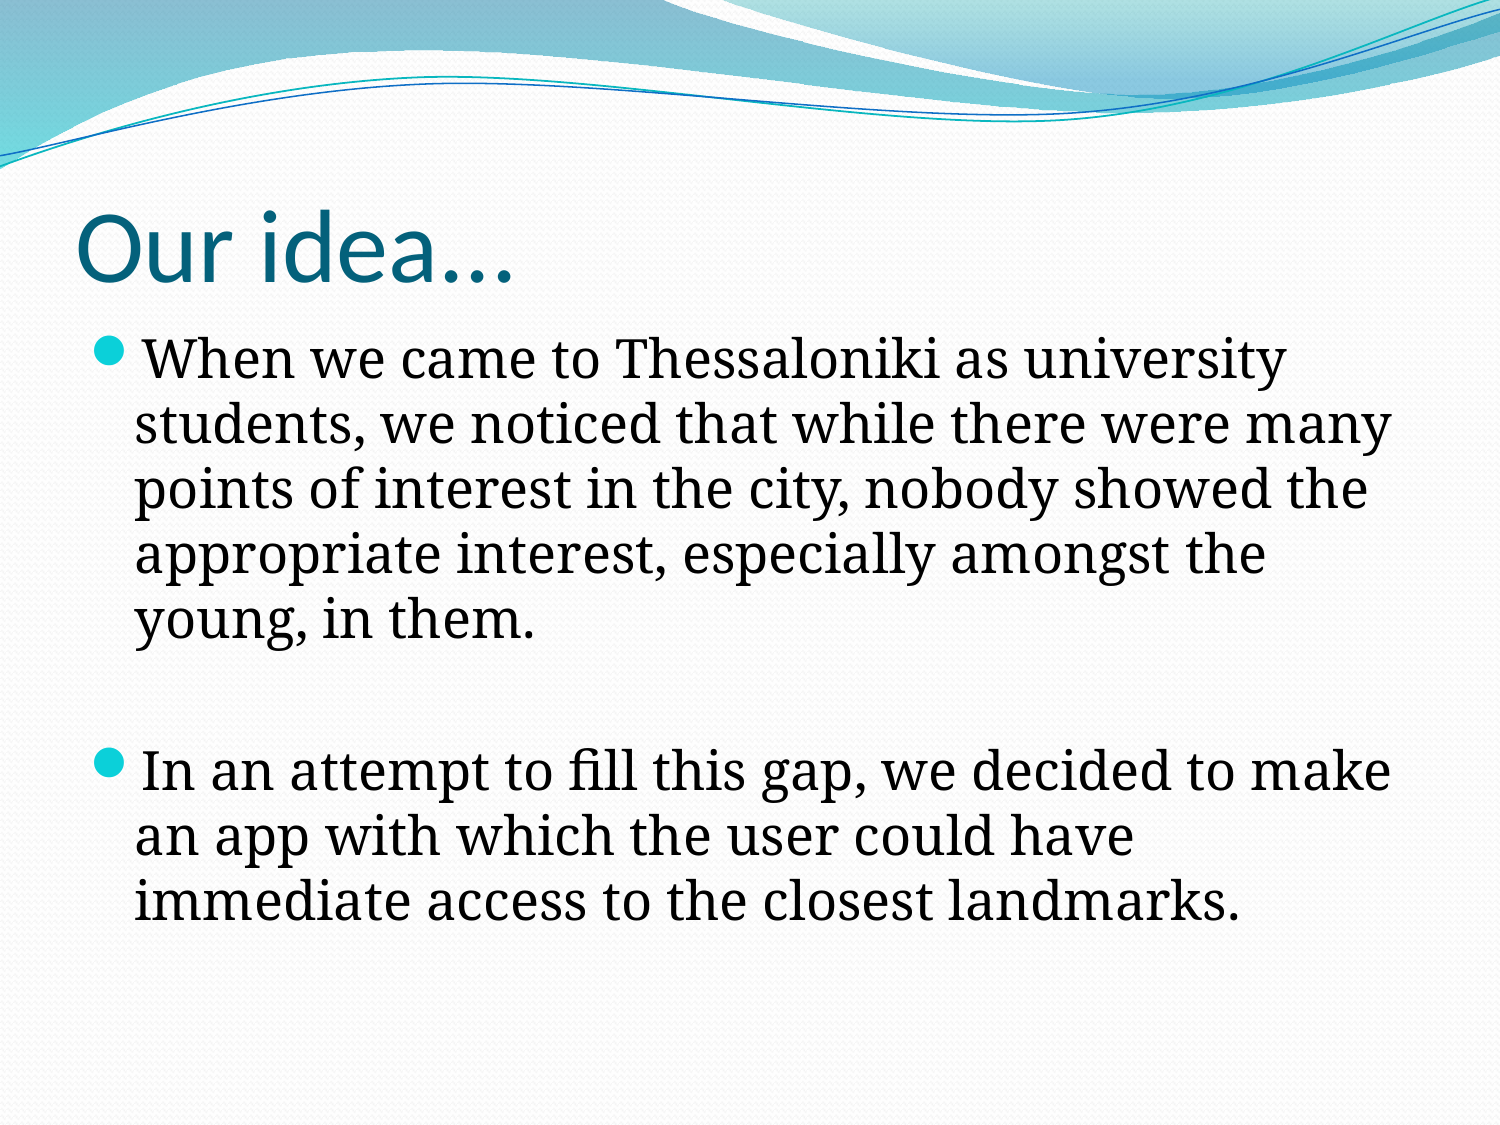

# Our idea...
When we came to Thessaloniki as university students, we noticed that while there were many points of interest in the city, nobody showed the appropriate interest, especially amongst the young, in them.
In an attempt to fill this gap, we decided to make an app with which the user could have immediate access to the closest landmarks.